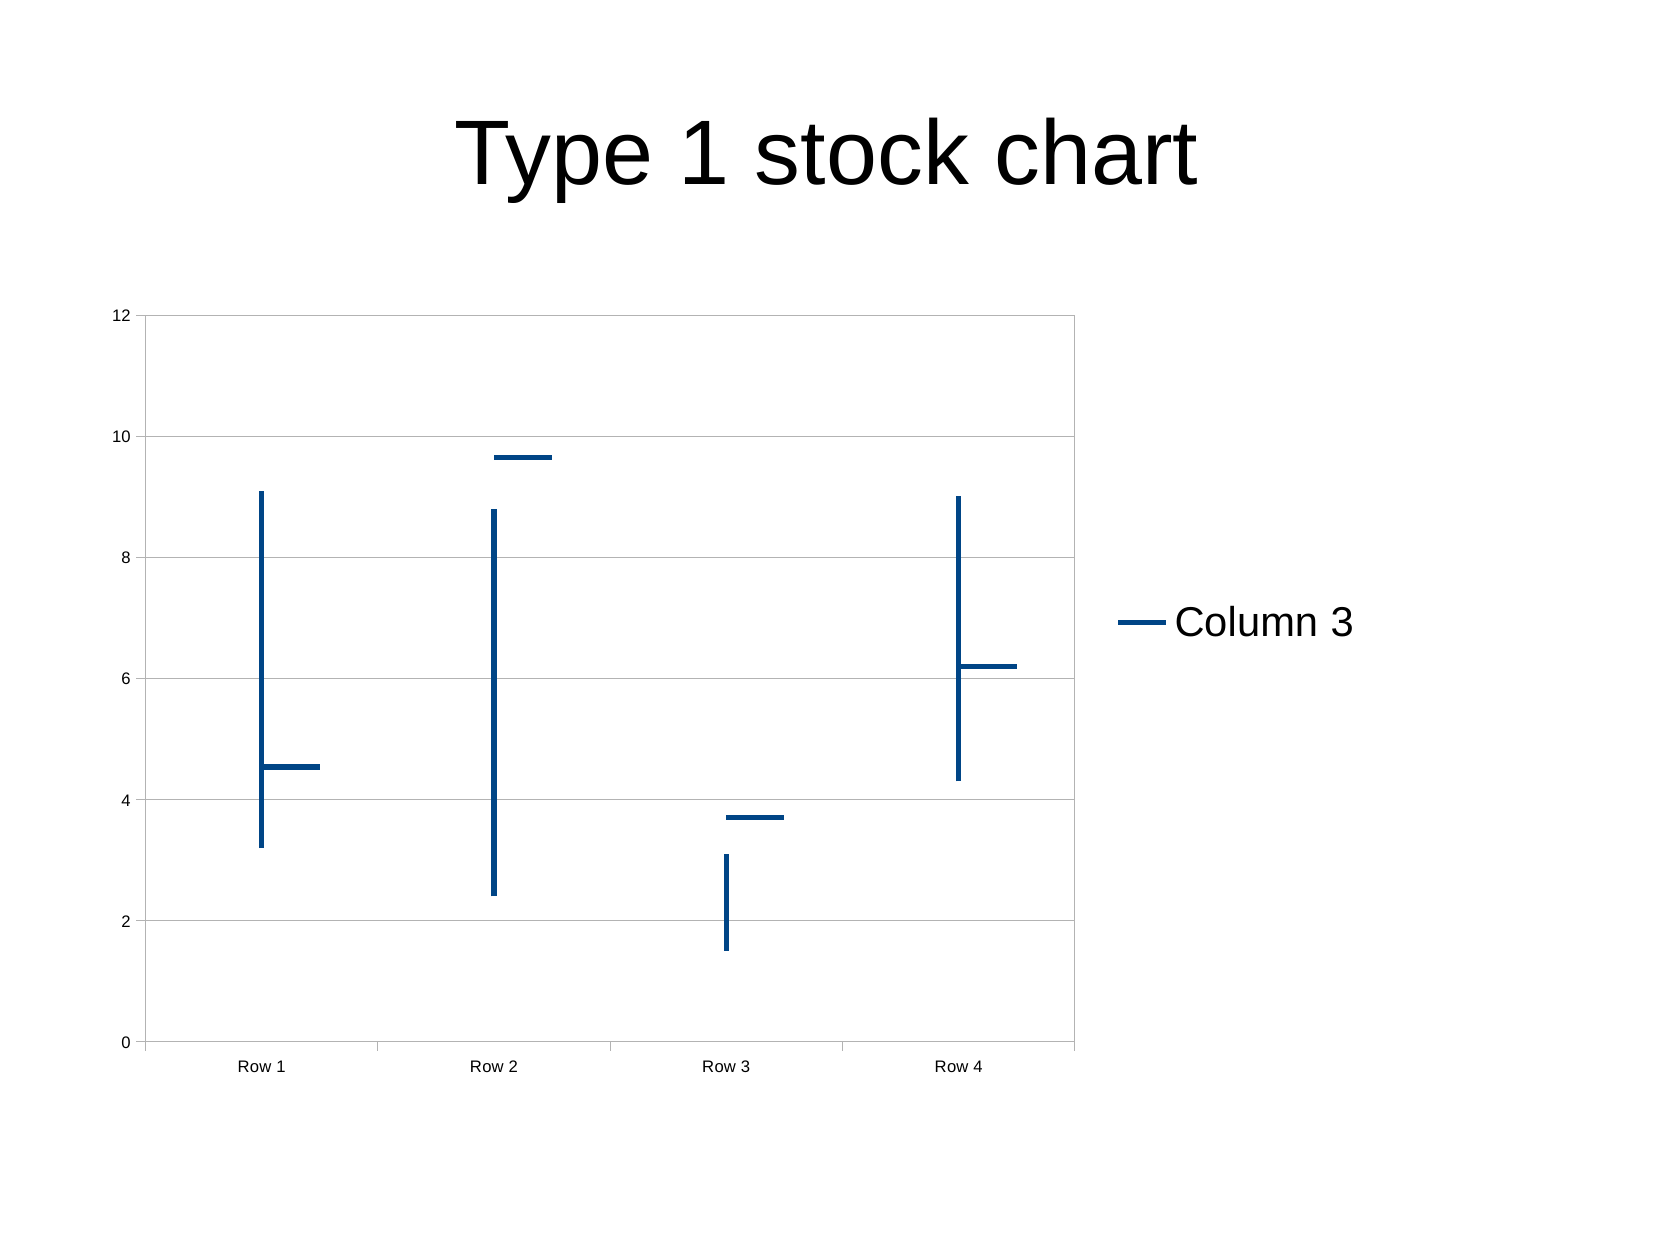

# Type 1 stock chart
[unsupported chart]